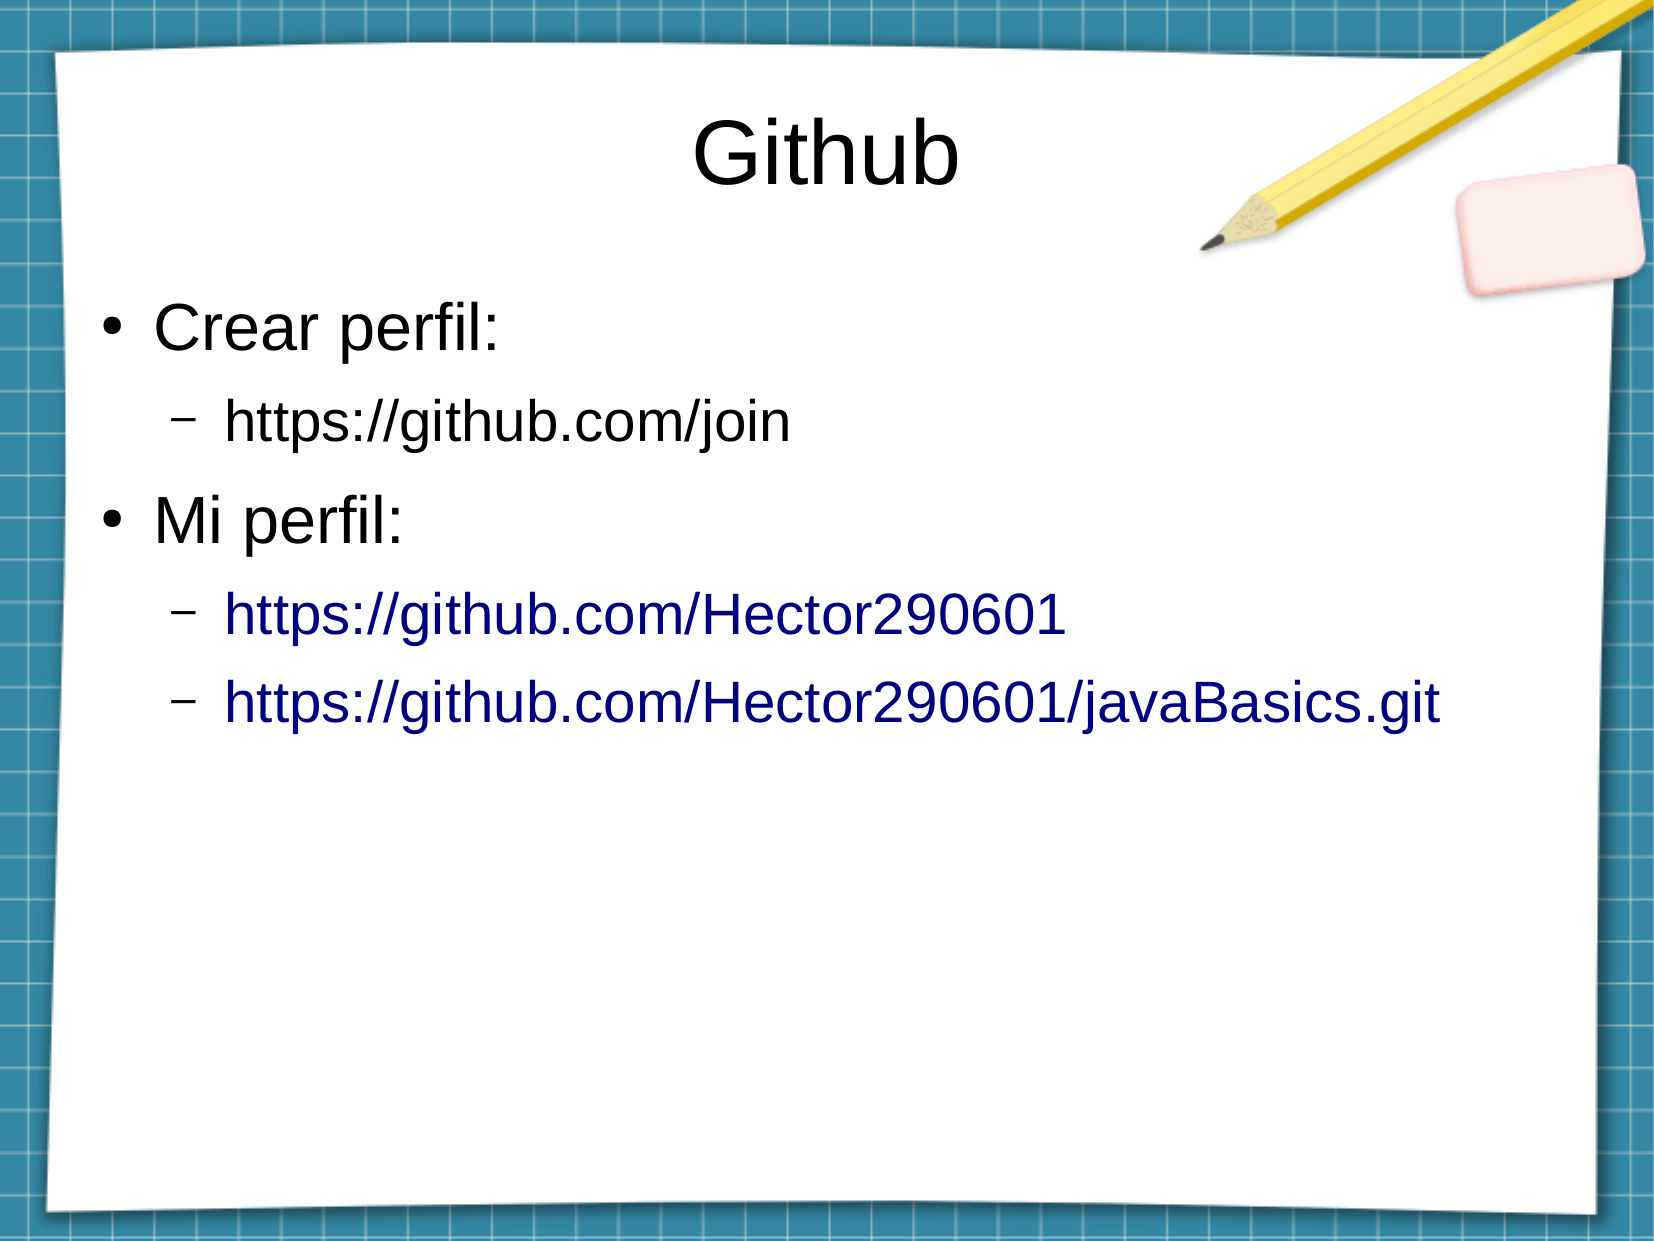

# Github
Crear perfil:
https://github.com/join
Mi perfil:
https://github.com/Hector290601
https://github.com/Hector290601/javaBasics.git